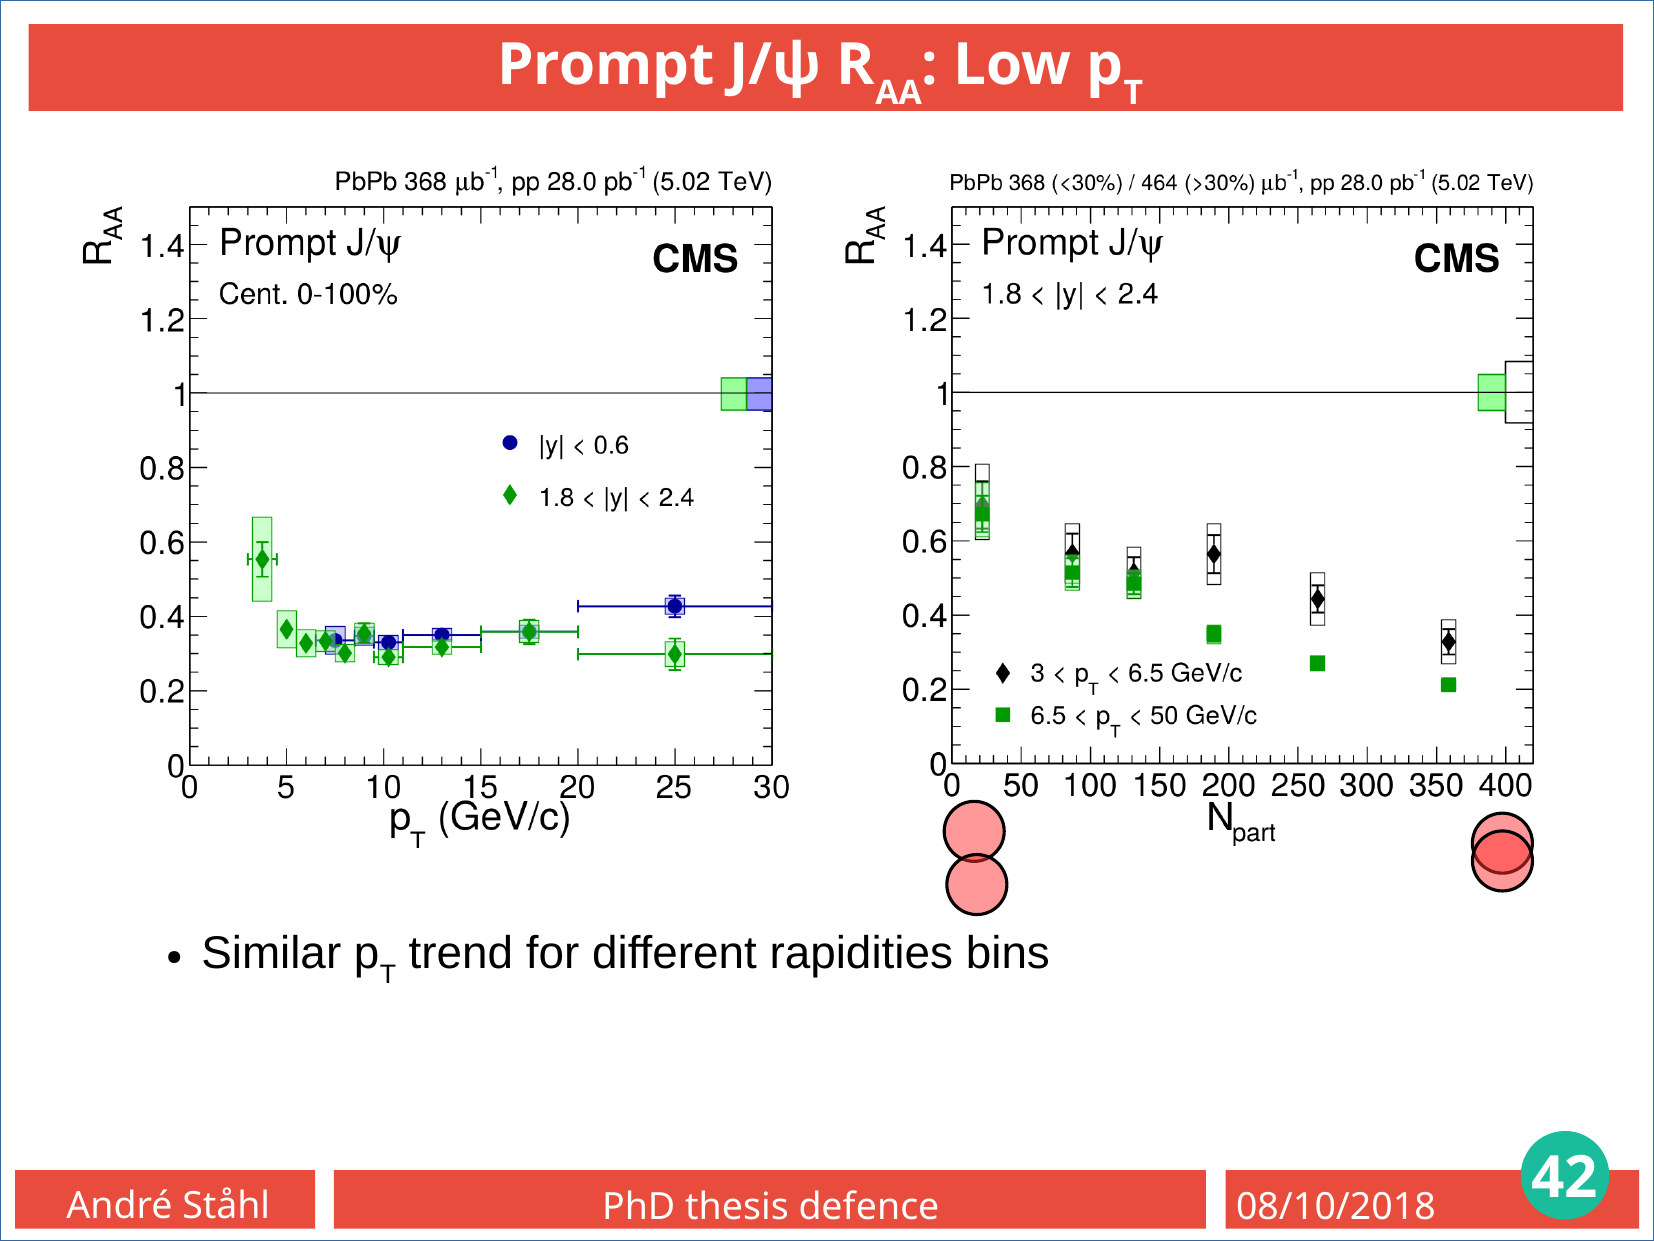

# Prompt J/ψ RAA: Low pT
Similar pT trend for different rapidities bins
42
08/10/2018